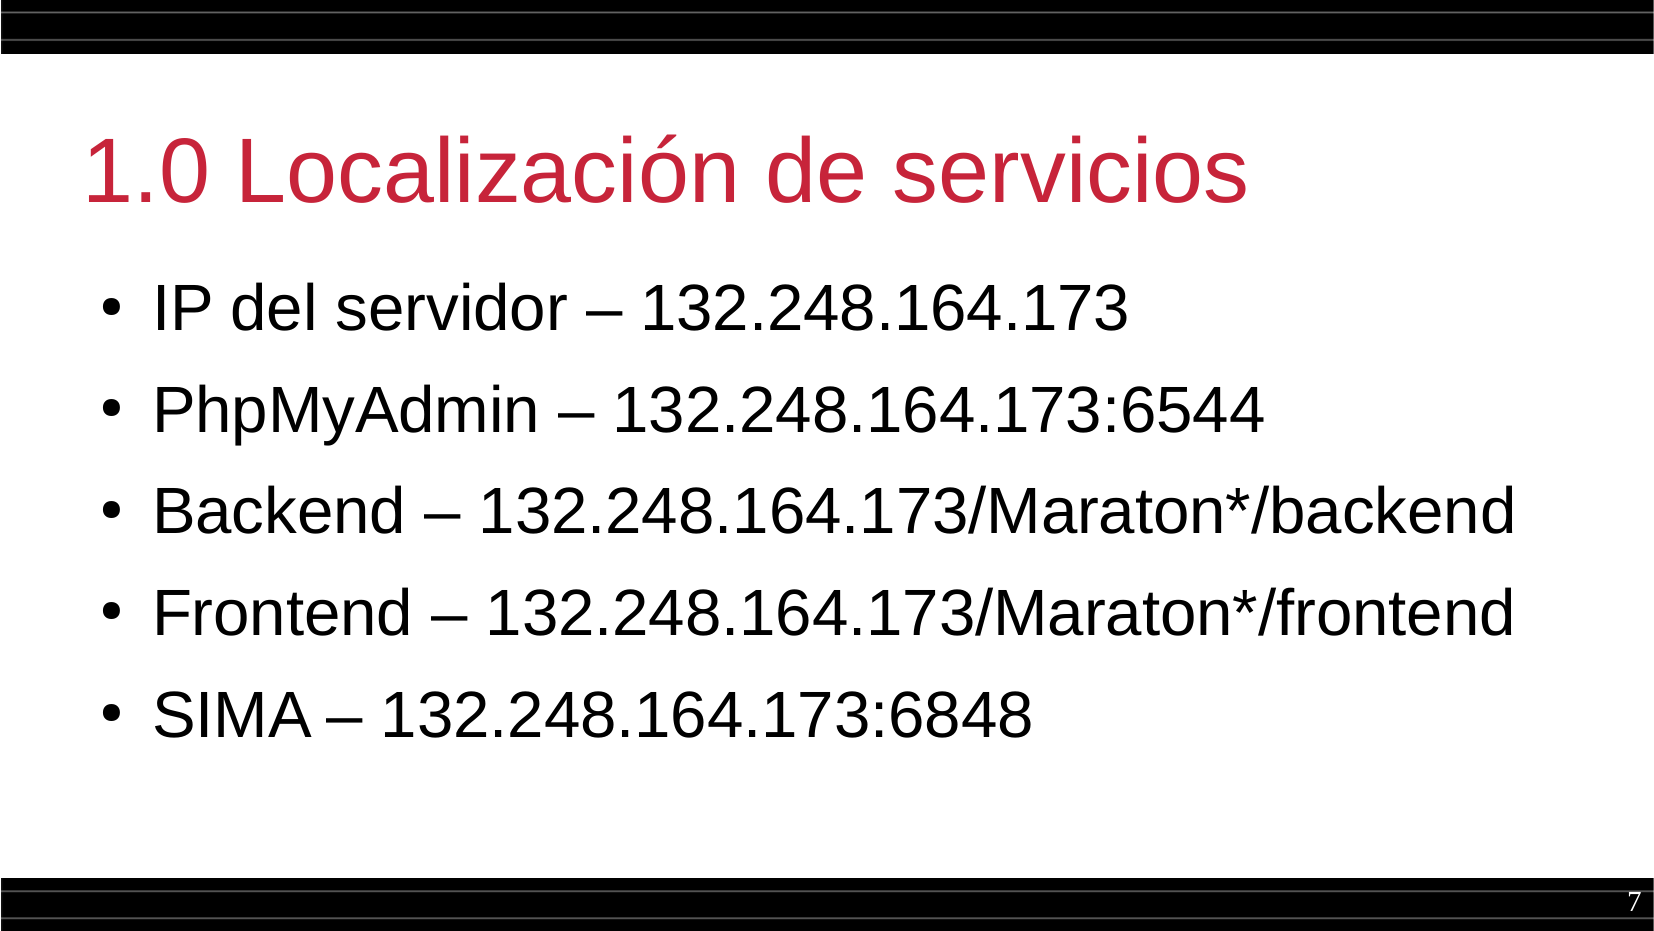

# 1.0 Localización de servicios
IP del servidor – 132.248.164.173
PhpMyAdmin – 132.248.164.173:6544
Backend – 132.248.164.173/Maraton*/backend
Frontend – 132.248.164.173/Maraton*/frontend
SIMA – 132.248.164.173:6848